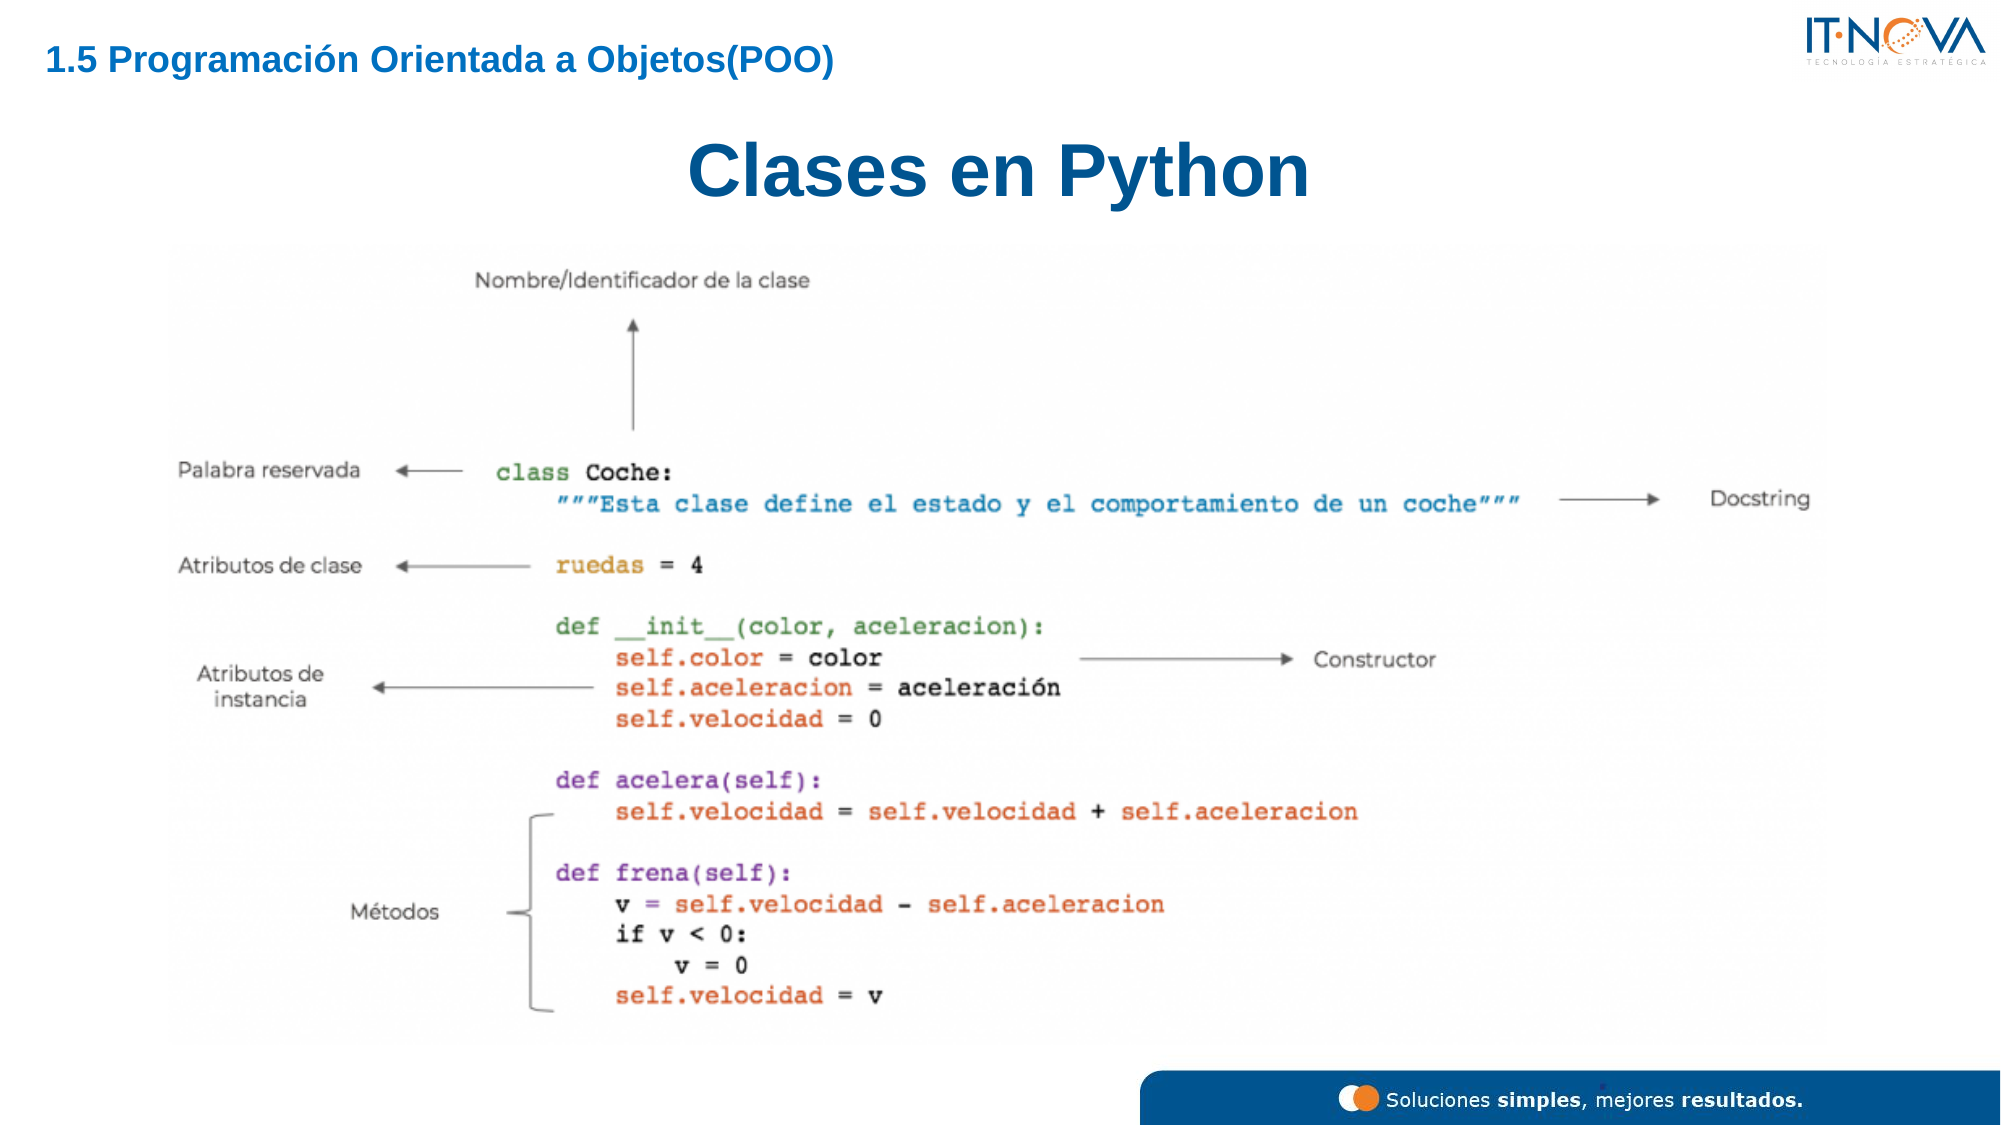

1.5 Programación Orientada a Objetos(POO)
Clases en Python